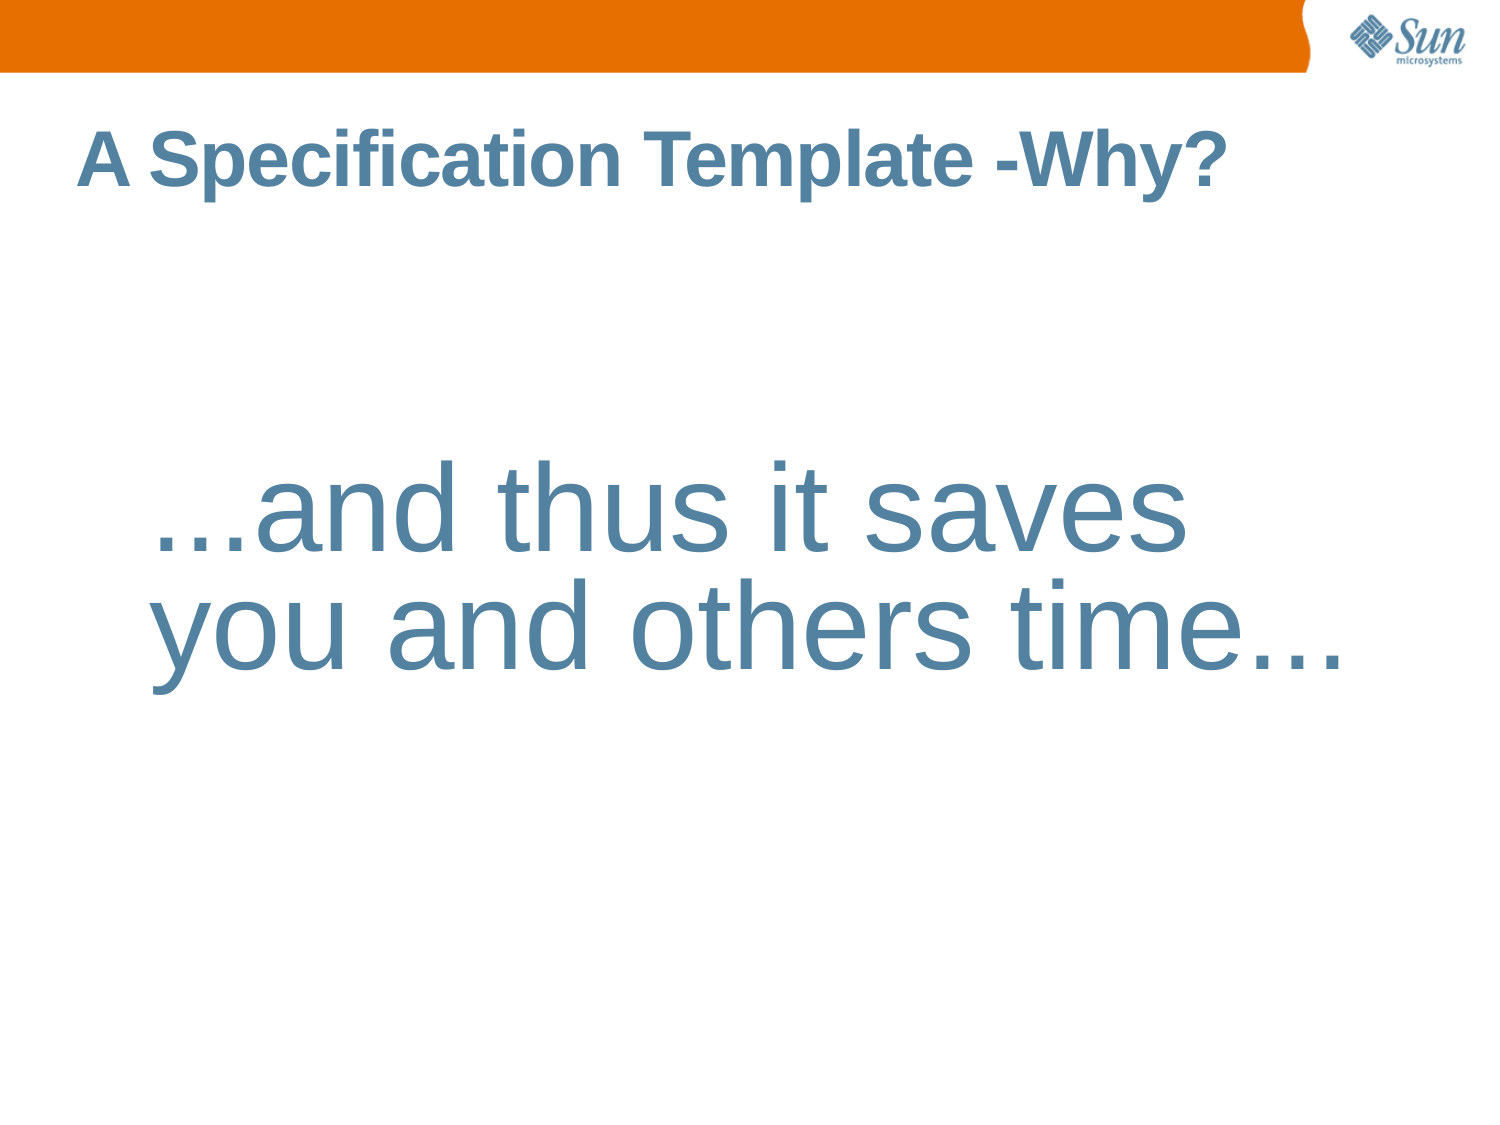

# A Specification Template -Why?
...and thus it saves you and others time...